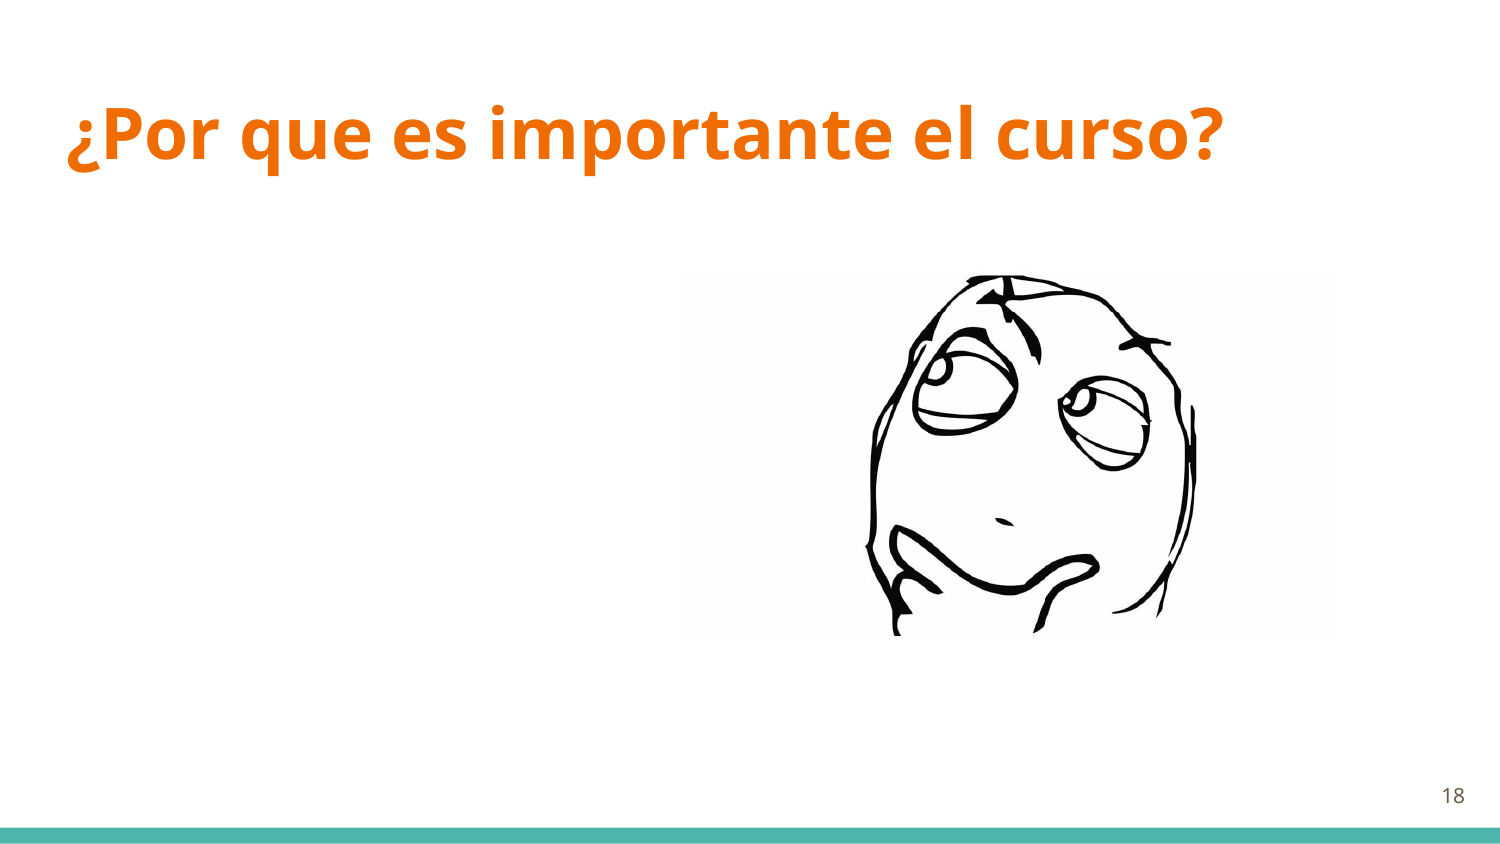

# ¿Por que es importante el curso?